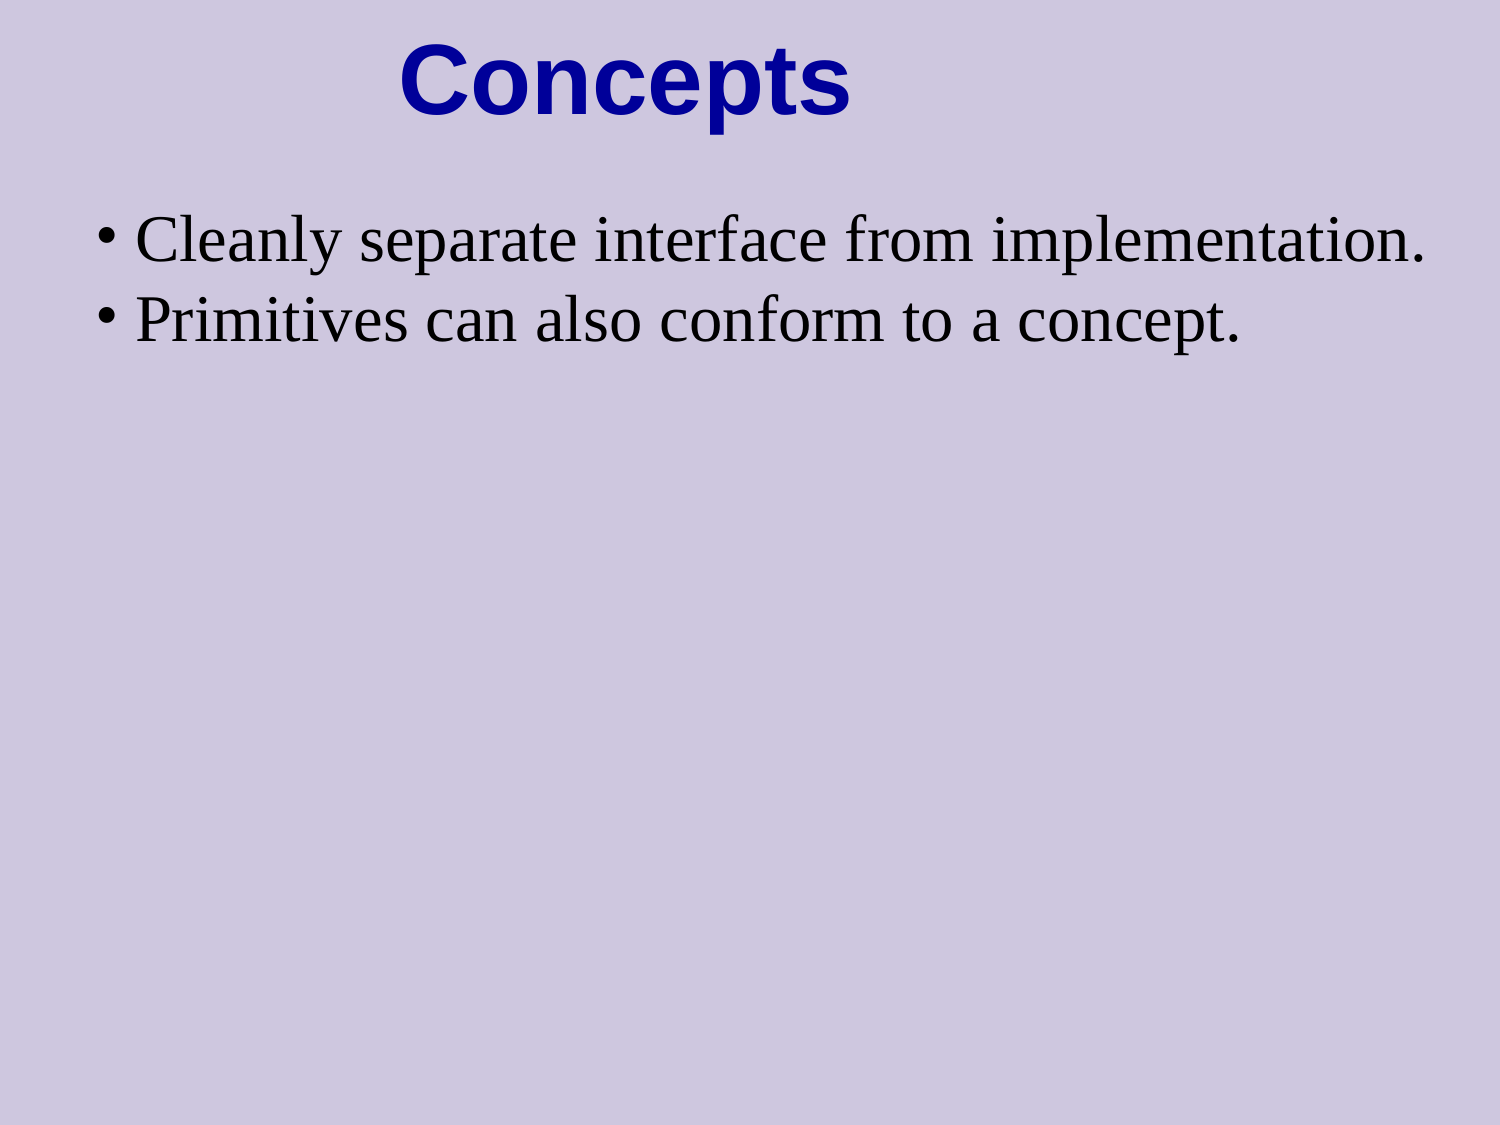

# Concepts
 Cleanly separate interface from implementation.
 Primitives can also conform to a concept.